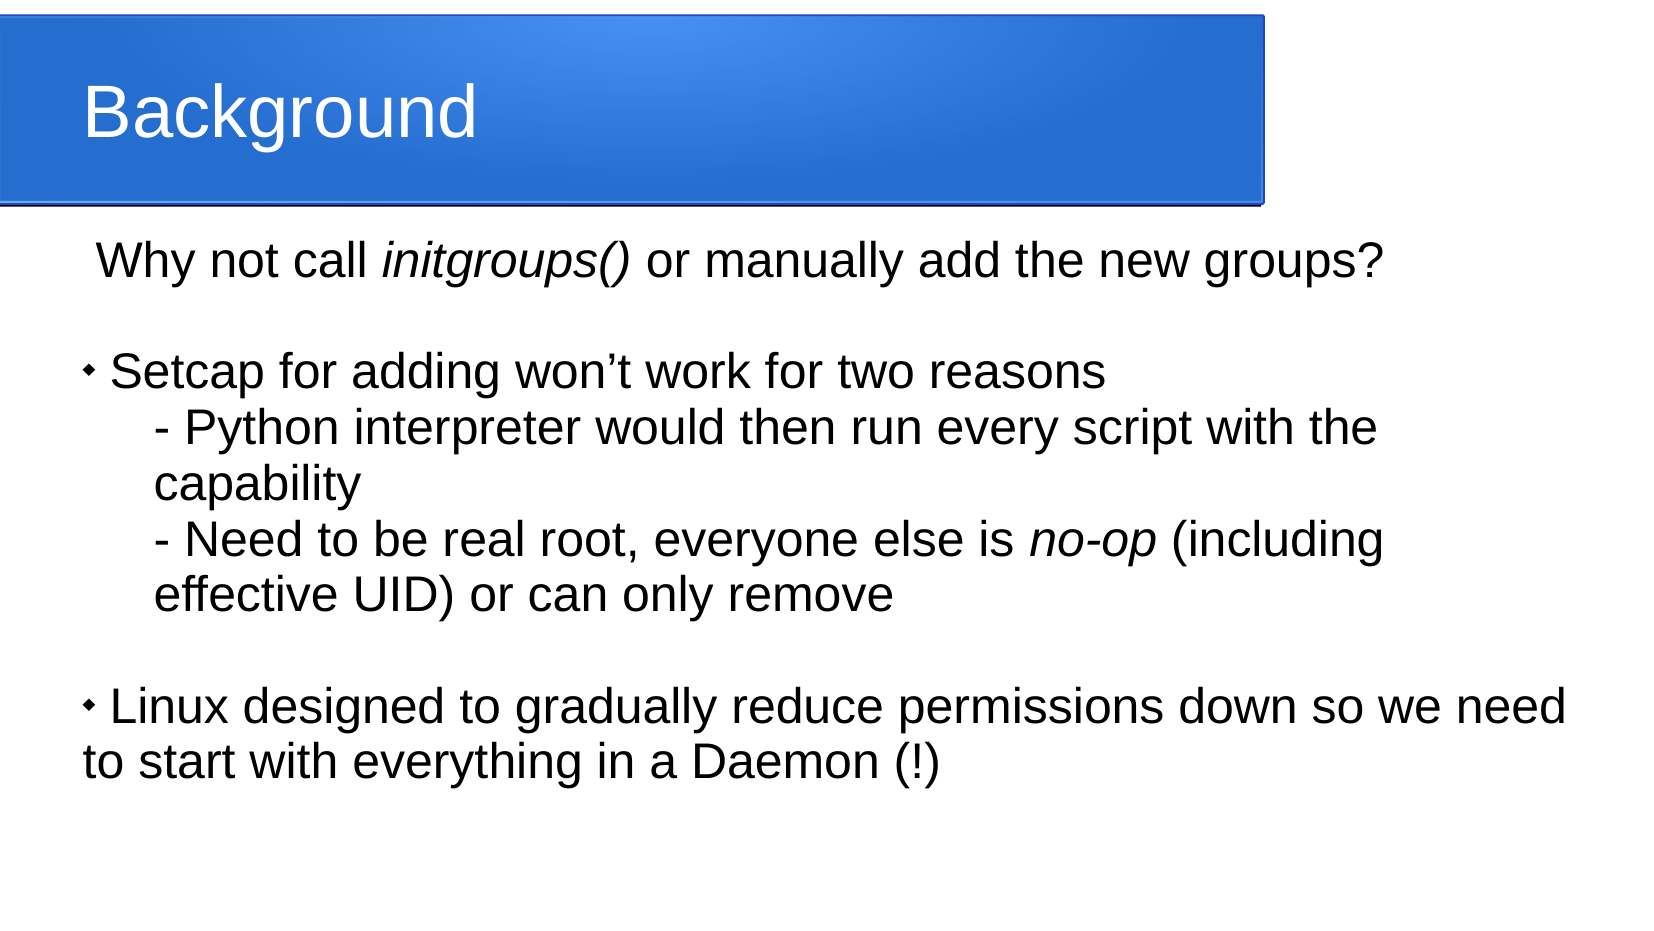

# Background
Why not call initgroups() or manually add the new groups?
 Setcap for adding won’t work for two reasons
- Python interpreter would then run every script with the capability
- Need to be real root, everyone else is no-op (including effective UID) or can only remove
 Linux designed to gradually reduce permissions down so we need to start with everything in a Daemon (!)